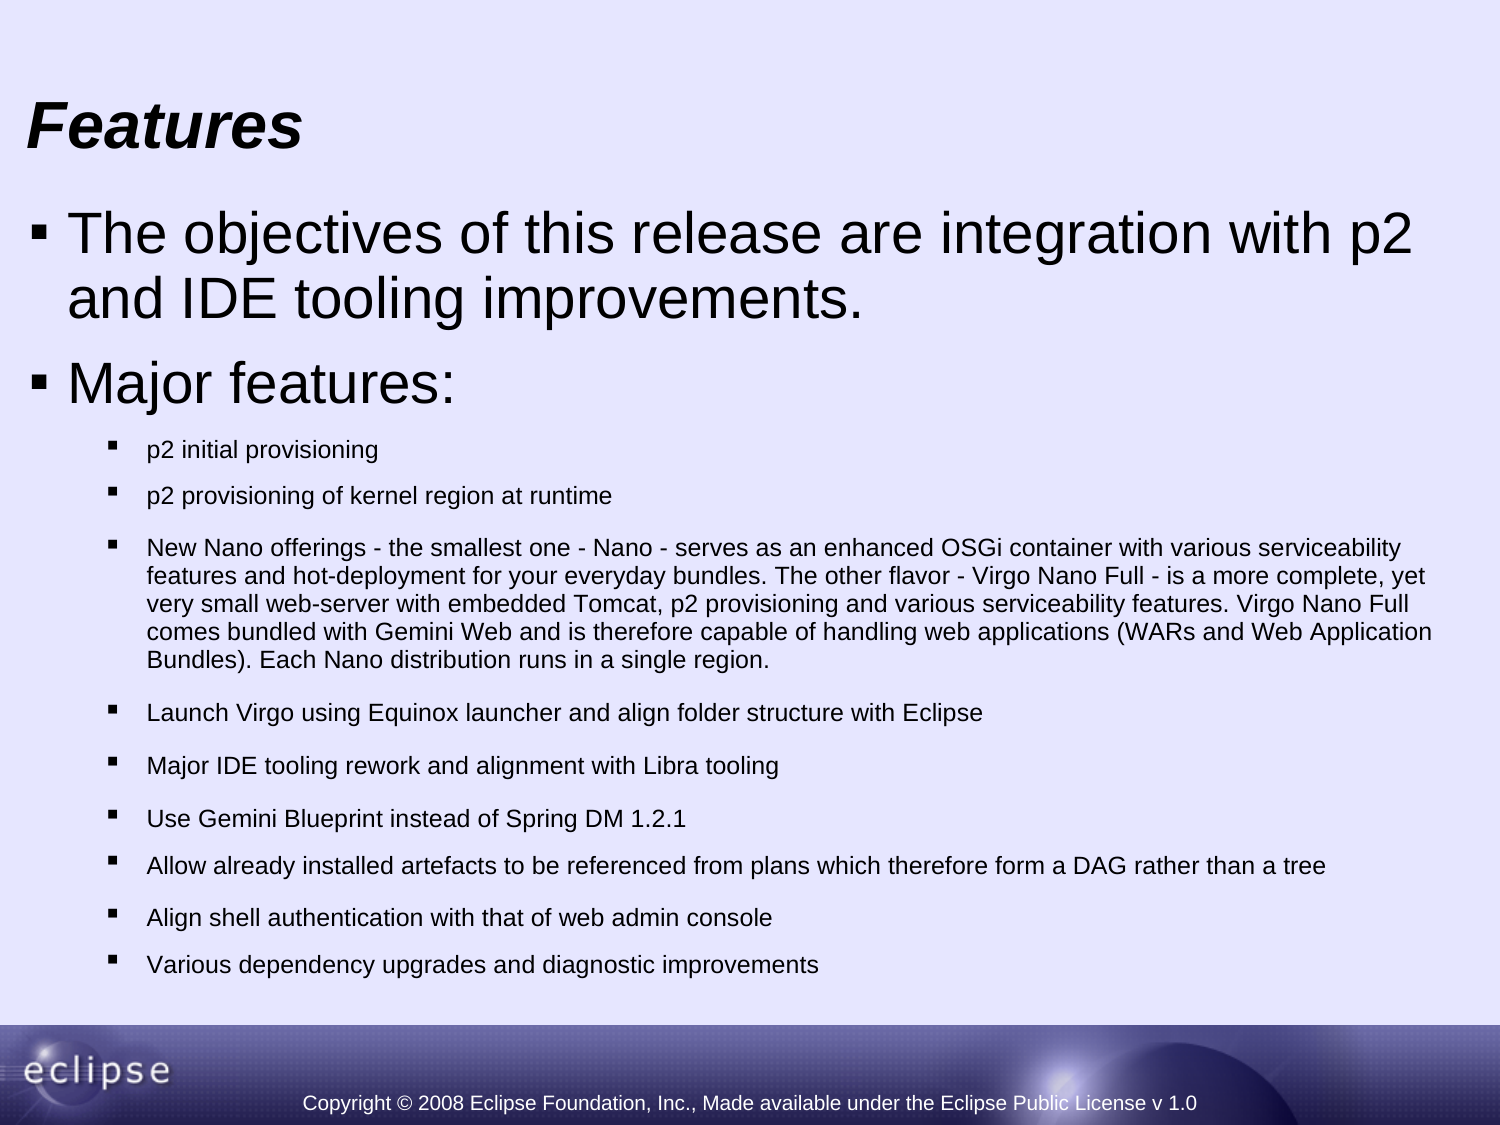

# Features
The objectives of this release are integration with p2 and IDE tooling improvements.
Major features:
p2 initial provisioning
p2 provisioning of kernel region at runtime
New Nano offerings - the smallest one - Nano - serves as an enhanced OSGi container with various serviceability features and hot-deployment for your everyday bundles. The other flavor - Virgo Nano Full - is a more complete, yet very small web-server with embedded Tomcat, p2 provisioning and various serviceability features. Virgo Nano Full comes bundled with Gemini Web and is therefore capable of handling web applications (WARs and Web Application Bundles). Each Nano distribution runs in a single region.
Launch Virgo using Equinox launcher and align folder structure with Eclipse
Major IDE tooling rework and alignment with Libra tooling
Use Gemini Blueprint instead of Spring DM 1.2.1
Allow already installed artefacts to be referenced from plans which therefore form a DAG rather than a tree
Align shell authentication with that of web admin console
Various dependency upgrades and diagnostic improvements